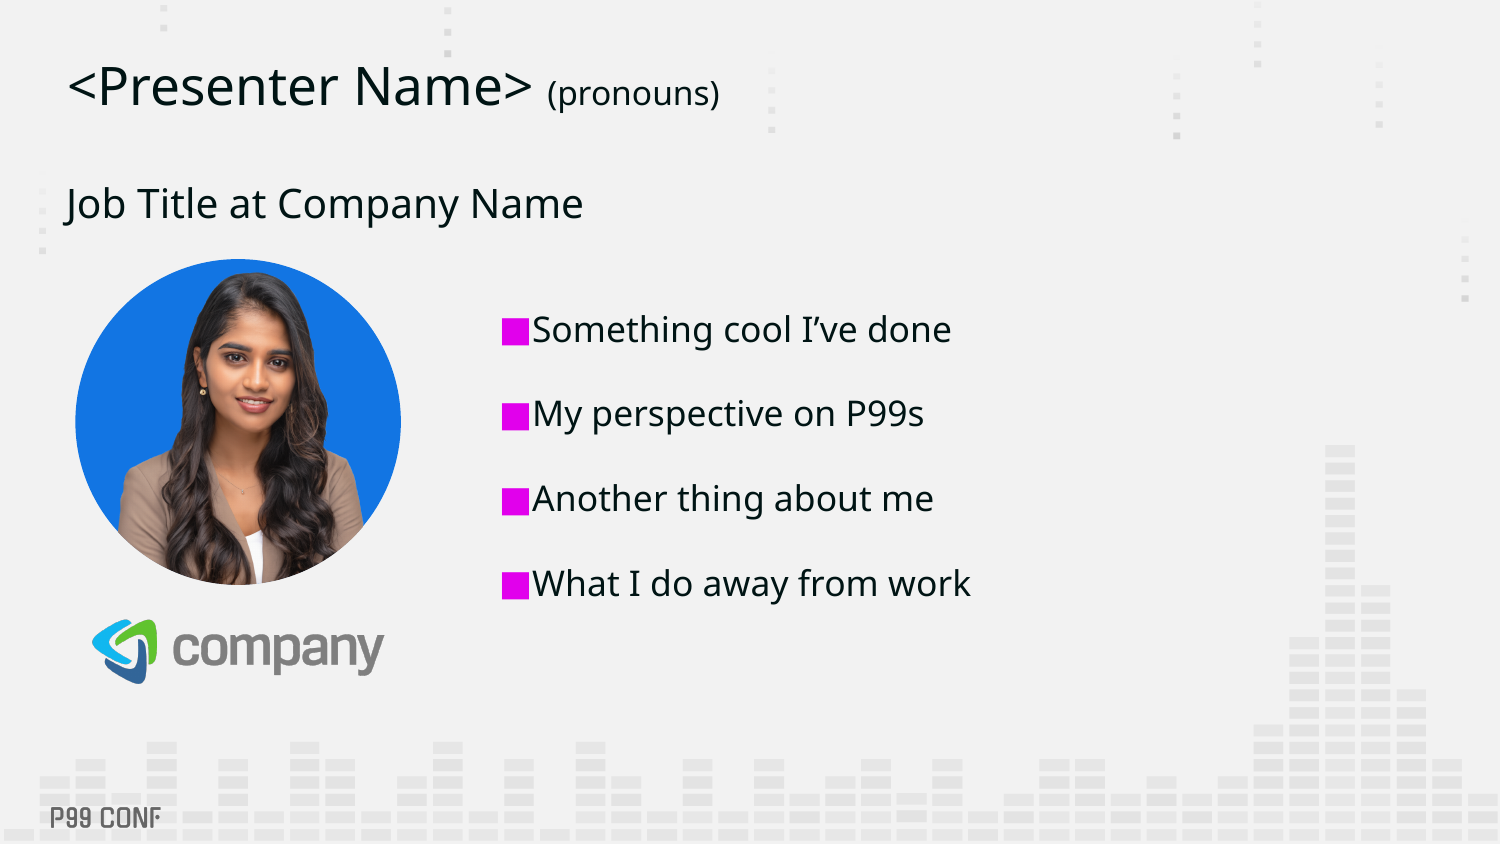

# <Presenter Name> (pronouns)
Job Title at Company Name
Something cool I’ve done
My perspective on P99s
Another thing about me
What I do away from work